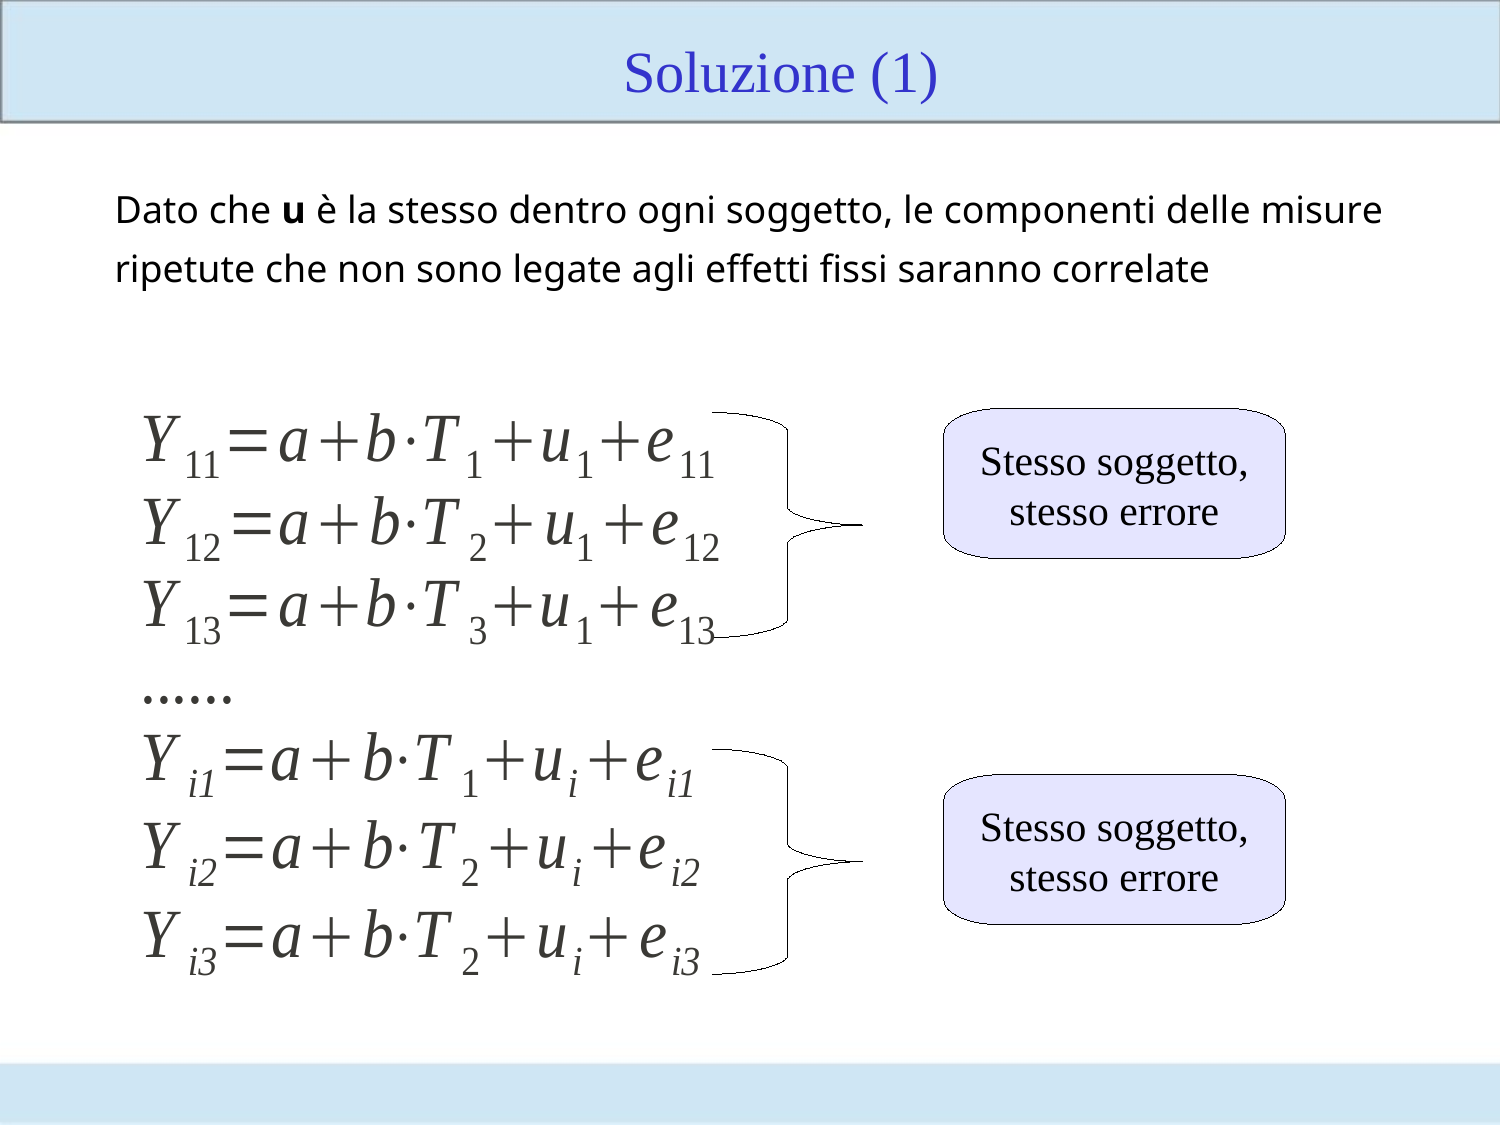

# Soluzione (1)
Dato che u è la stesso dentro ogni soggetto, le componenti delle misure ripetute che non sono legate agli effetti fissi saranno correlate
Stesso soggetto, stesso errore
Stesso soggetto, stesso errore